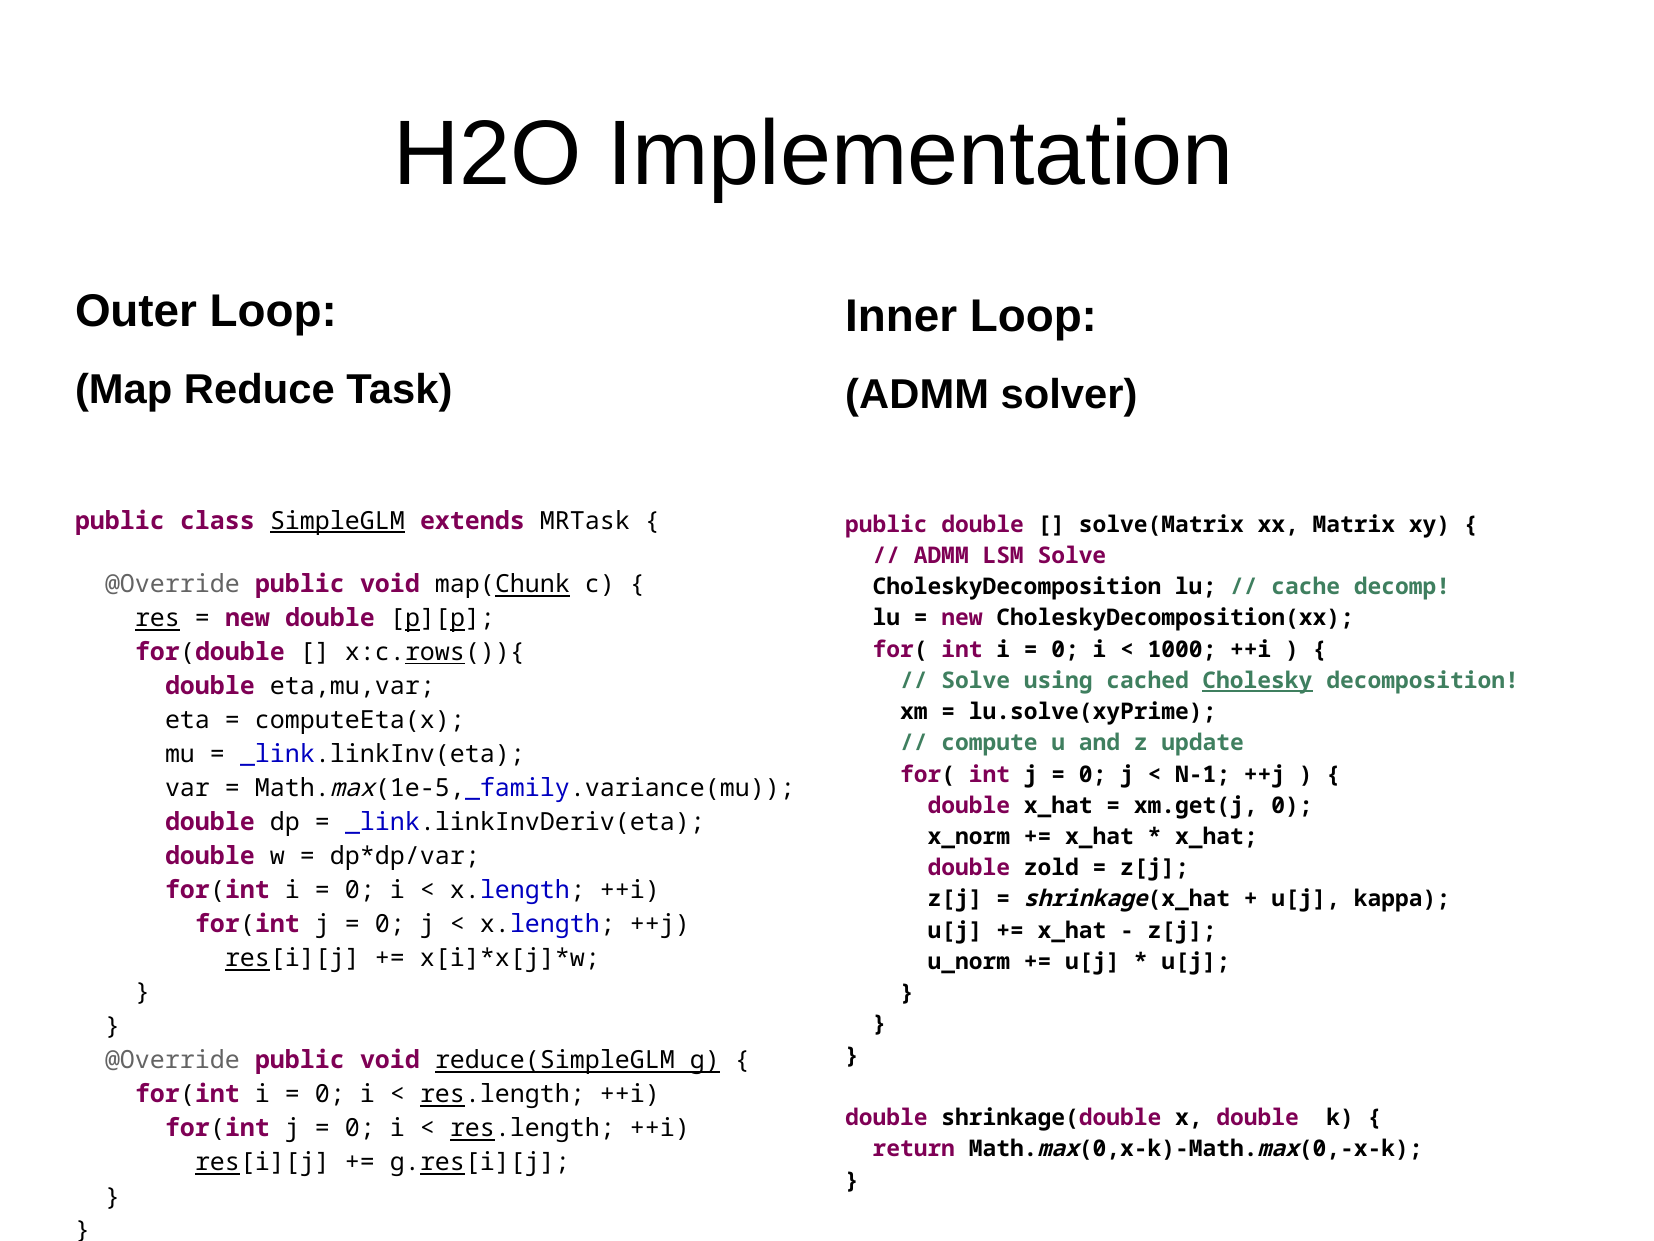

# H2O Implementation
Outer Loop:
(Map Reduce Task)
public class SimpleGLM extends MRTask {
 @Override public void map(Chunk c) {
 res = new double [p][p];
 for(double [] x:c.rows()){
 double eta,mu,var;
 eta = computeEta(x);
 mu = _link.linkInv(eta);
 var = Math.max(1e-5,_family.variance(mu)); double dp = _link.linkInvDeriv(eta);
 double w = dp*dp/var;
 for(int i = 0; i < x.length; ++i)
 for(int j = 0; j < x.length; ++j)
 res[i][j] += x[i]*x[j]*w;
 }
 }
 @Override public void reduce(SimpleGLM g) {
 for(int i = 0; i < res.length; ++i)
 for(int j = 0; i < res.length; ++i)
 res[i][j] += g.res[i][j];
 }
}
Inner Loop:
(ADMM solver)
public double [] solve(Matrix xx, Matrix xy) {
 // ADMM LSM Solve
 CholeskyDecomposition lu; // cache decomp!
 lu = new CholeskyDecomposition(xx);
 for( int i = 0; i < 1000; ++i ) {
 // Solve using cached Cholesky decomposition!
 xm = lu.solve(xyPrime);
 // compute u and z update
 for( int j = 0; j < N-1; ++j ) {
 double x_hat = xm.get(j, 0);
 x_norm += x_hat * x_hat;
 double zold = z[j];
 z[j] = shrinkage(x_hat + u[j], kappa);
 u[j] += x_hat - z[j];
 u_norm += u[j] * u[j];
 }
 }
}
double shrinkage(double x, double k) {
 return Math.max(0,x-k)-Math.max(0,-x-k);
}